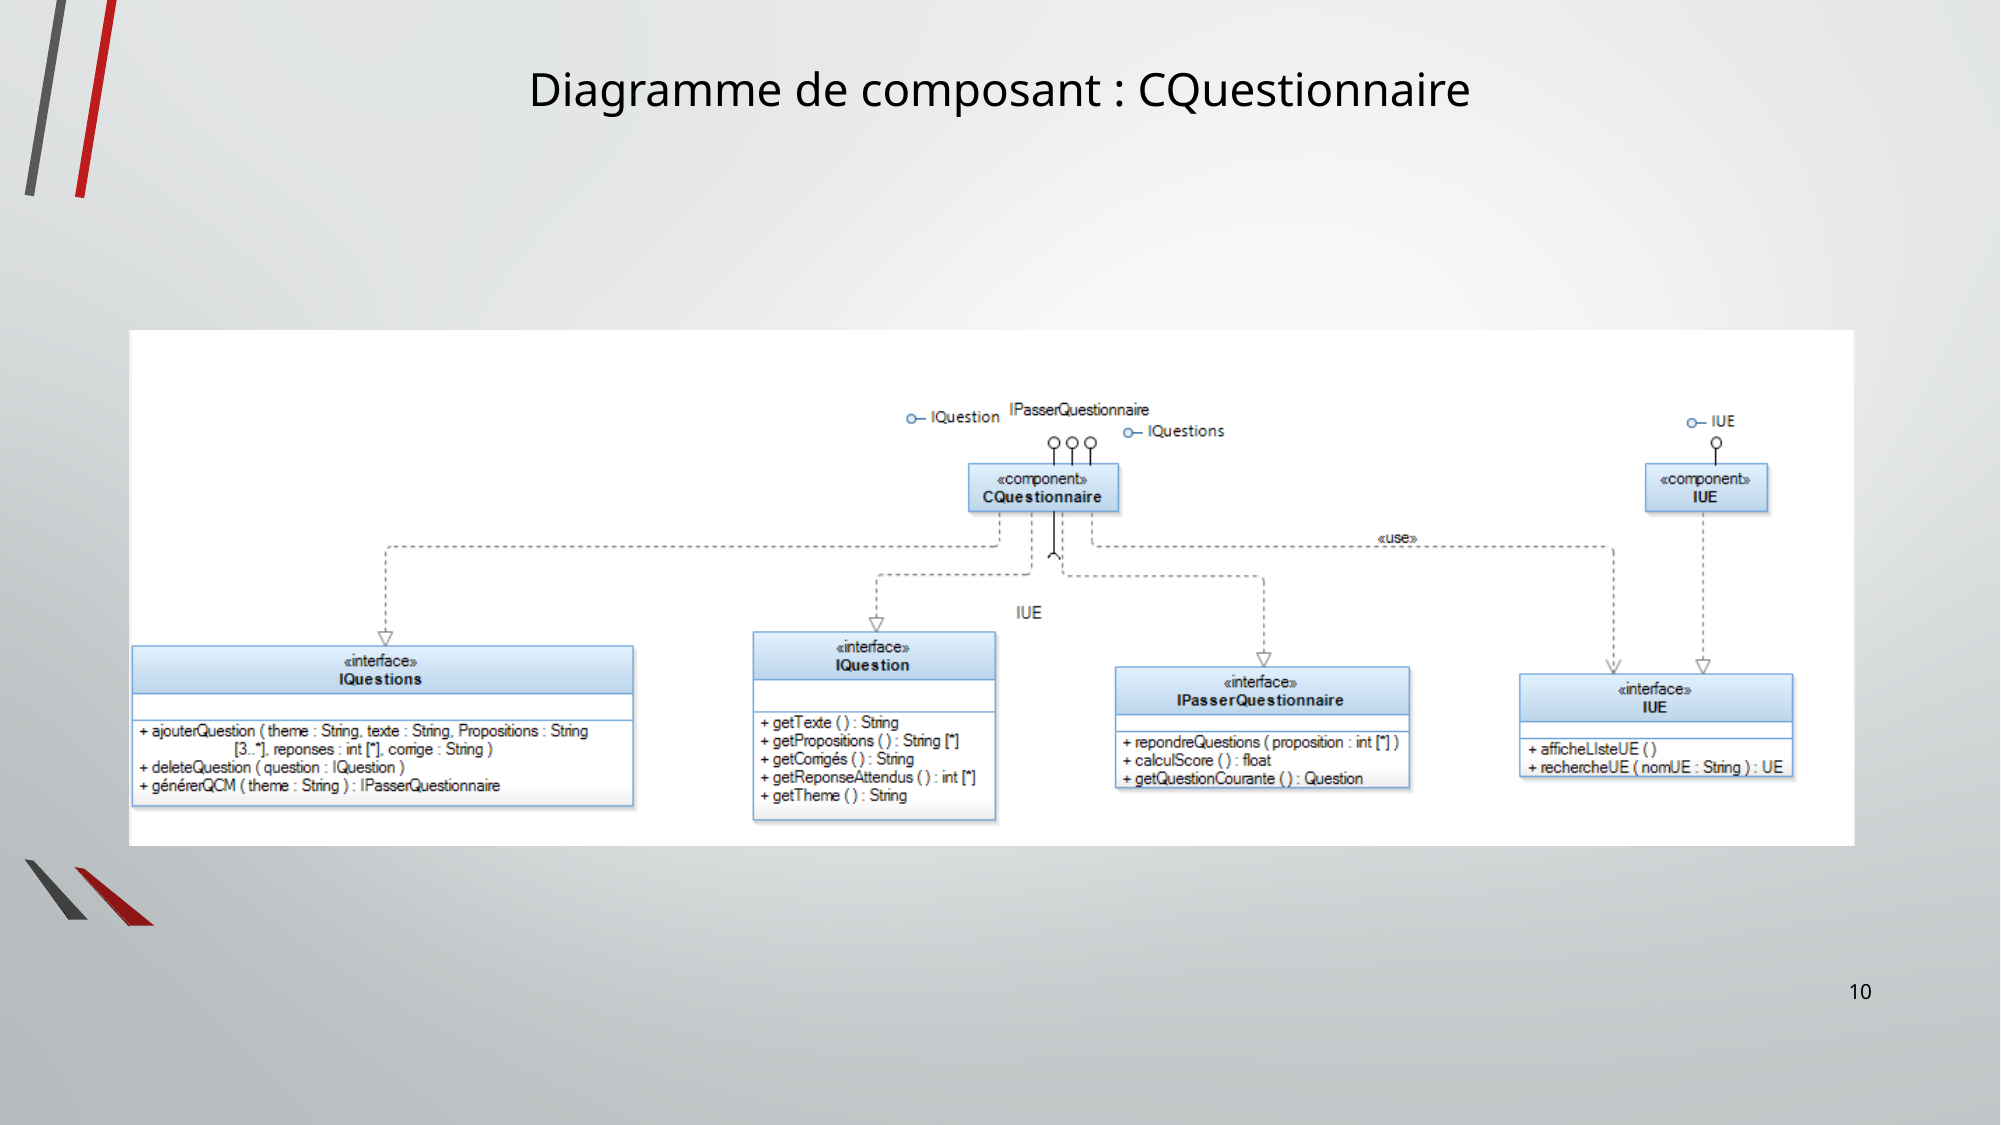

# Diagramme de composant : CQuestionnaire
10